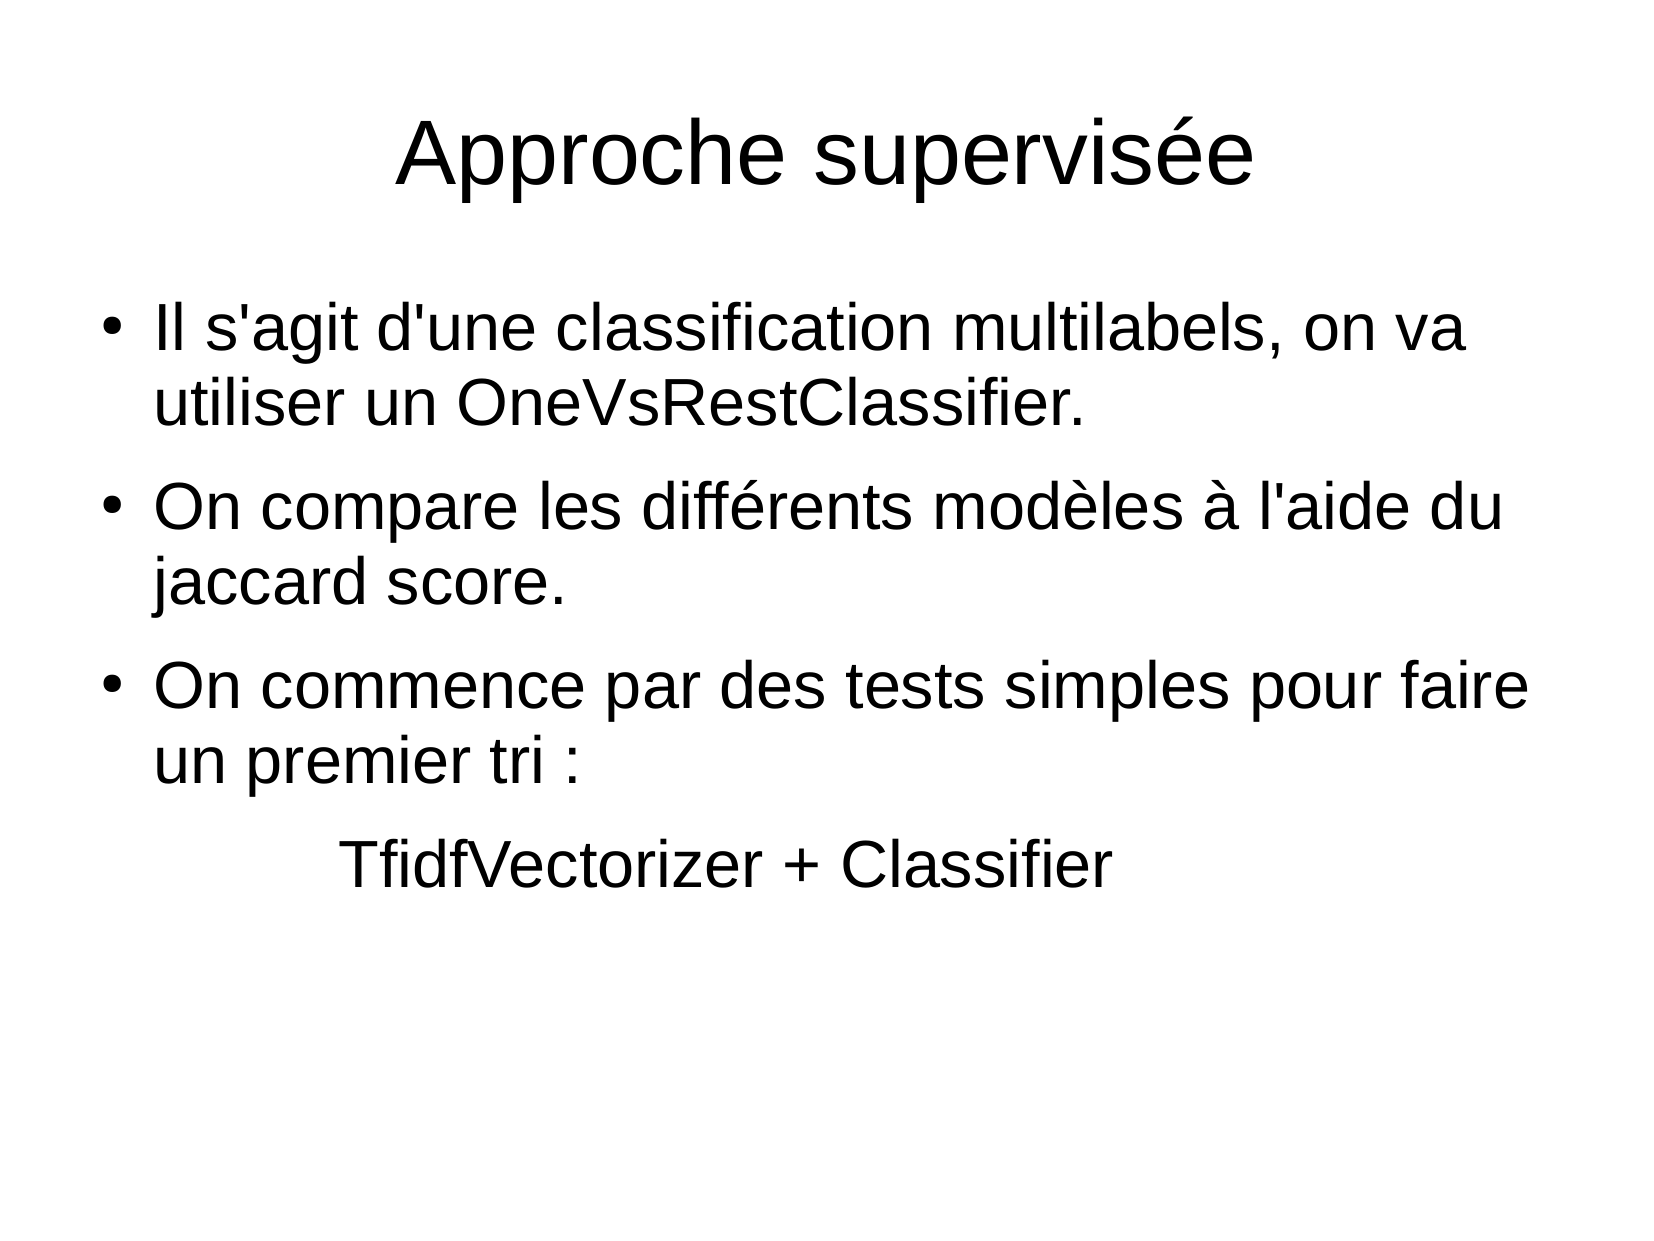

# Approche supervisée
Il s'agit d'une classification multilabels, on va utiliser un OneVsRestClassifier.
On compare les différents modèles à l'aide du jaccard score.
On commence par des tests simples pour faire un premier tri :
 TfidfVectorizer + Classifier